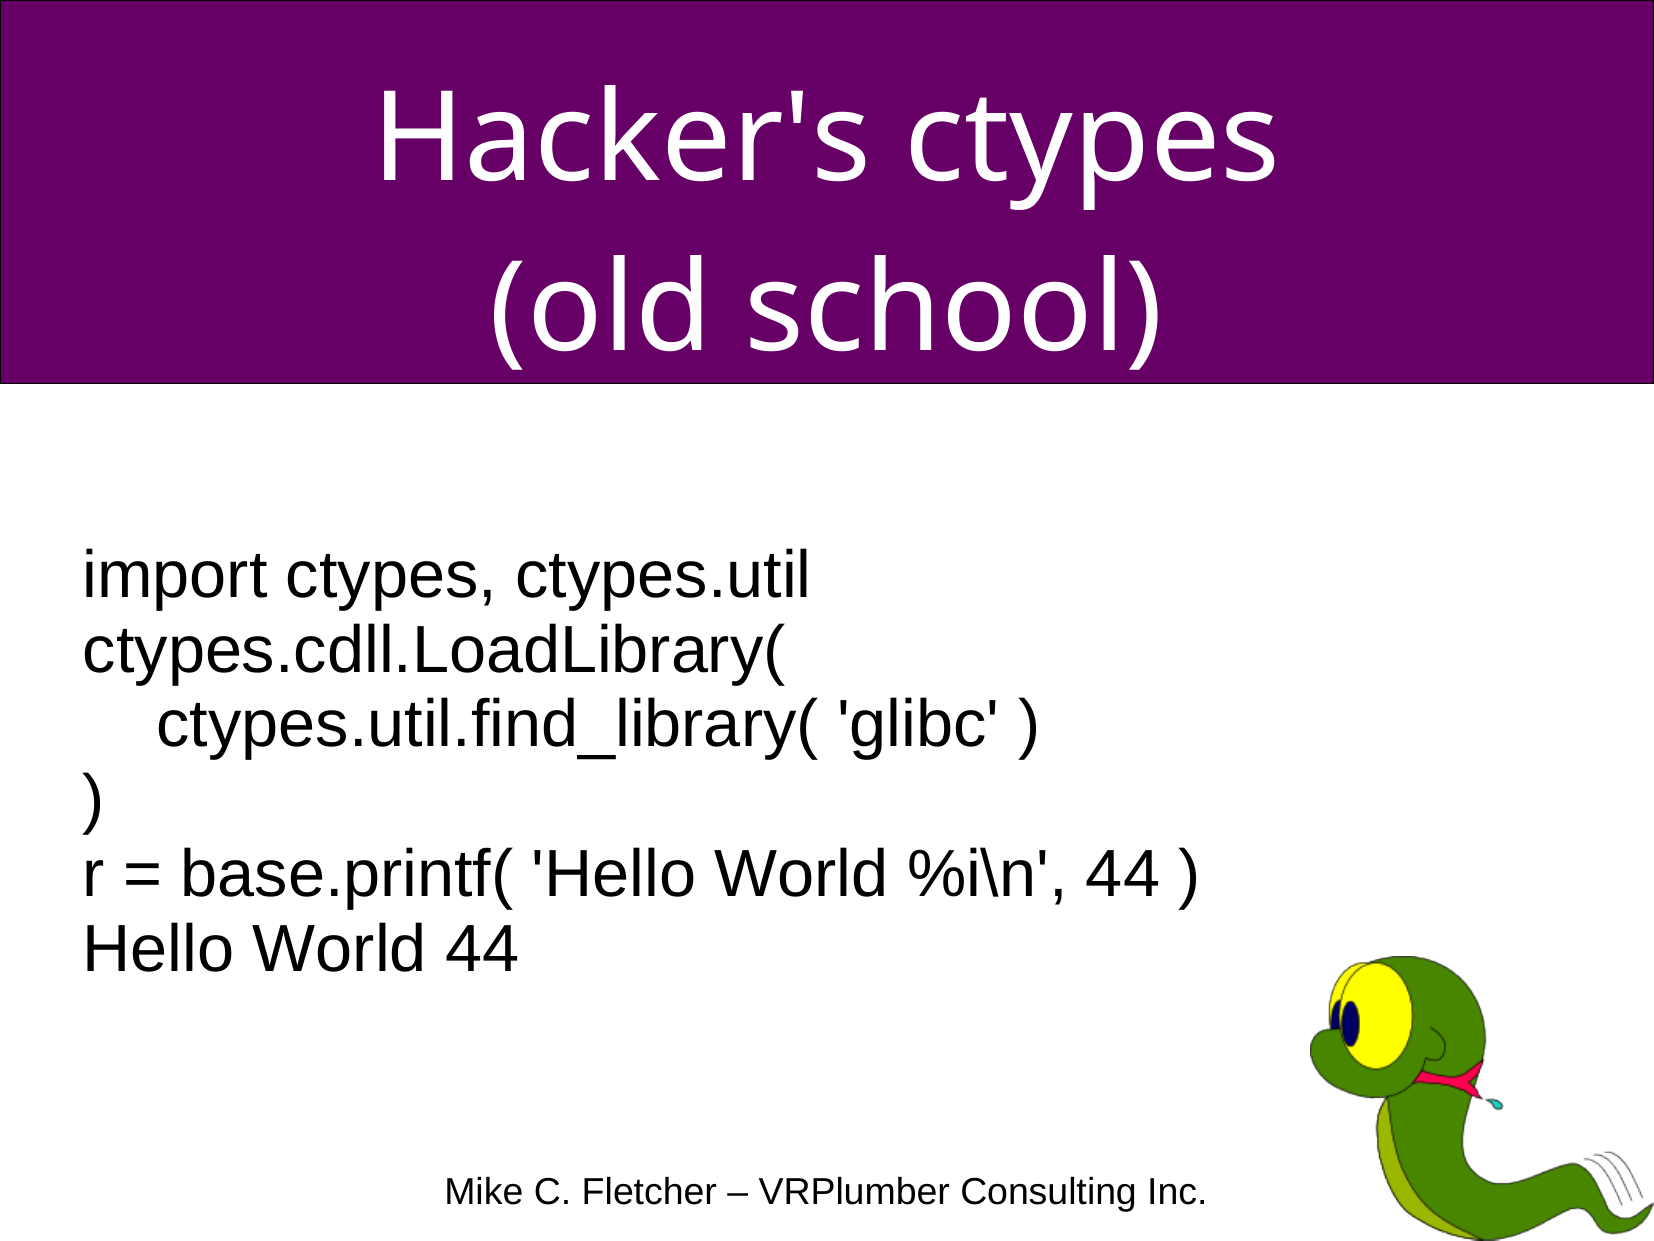

# Hacker's ctypes (old school)
import ctypes, ctypes.util
ctypes.cdll.LoadLibrary(
	ctypes.util.find_library( 'glibc' )
)
r = base.printf( 'Hello World %i\n', 44 )
Hello World 44